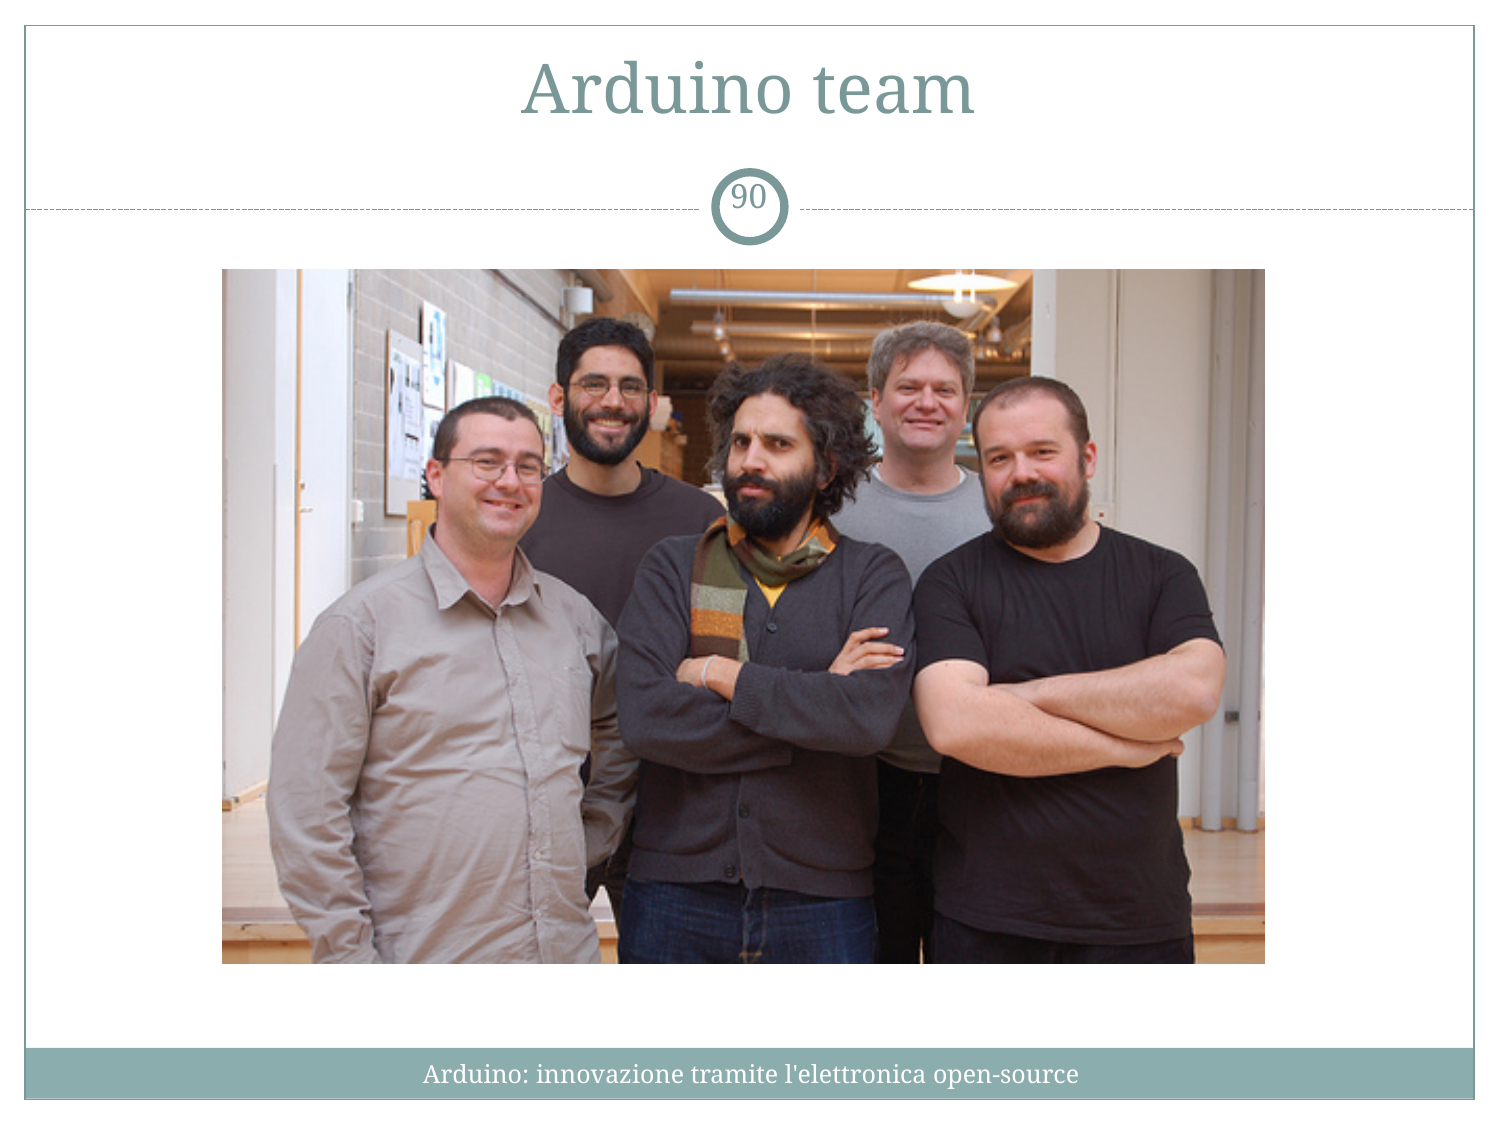

# Arduino team
Arduino: innovazione tramite l'elettronica open-source